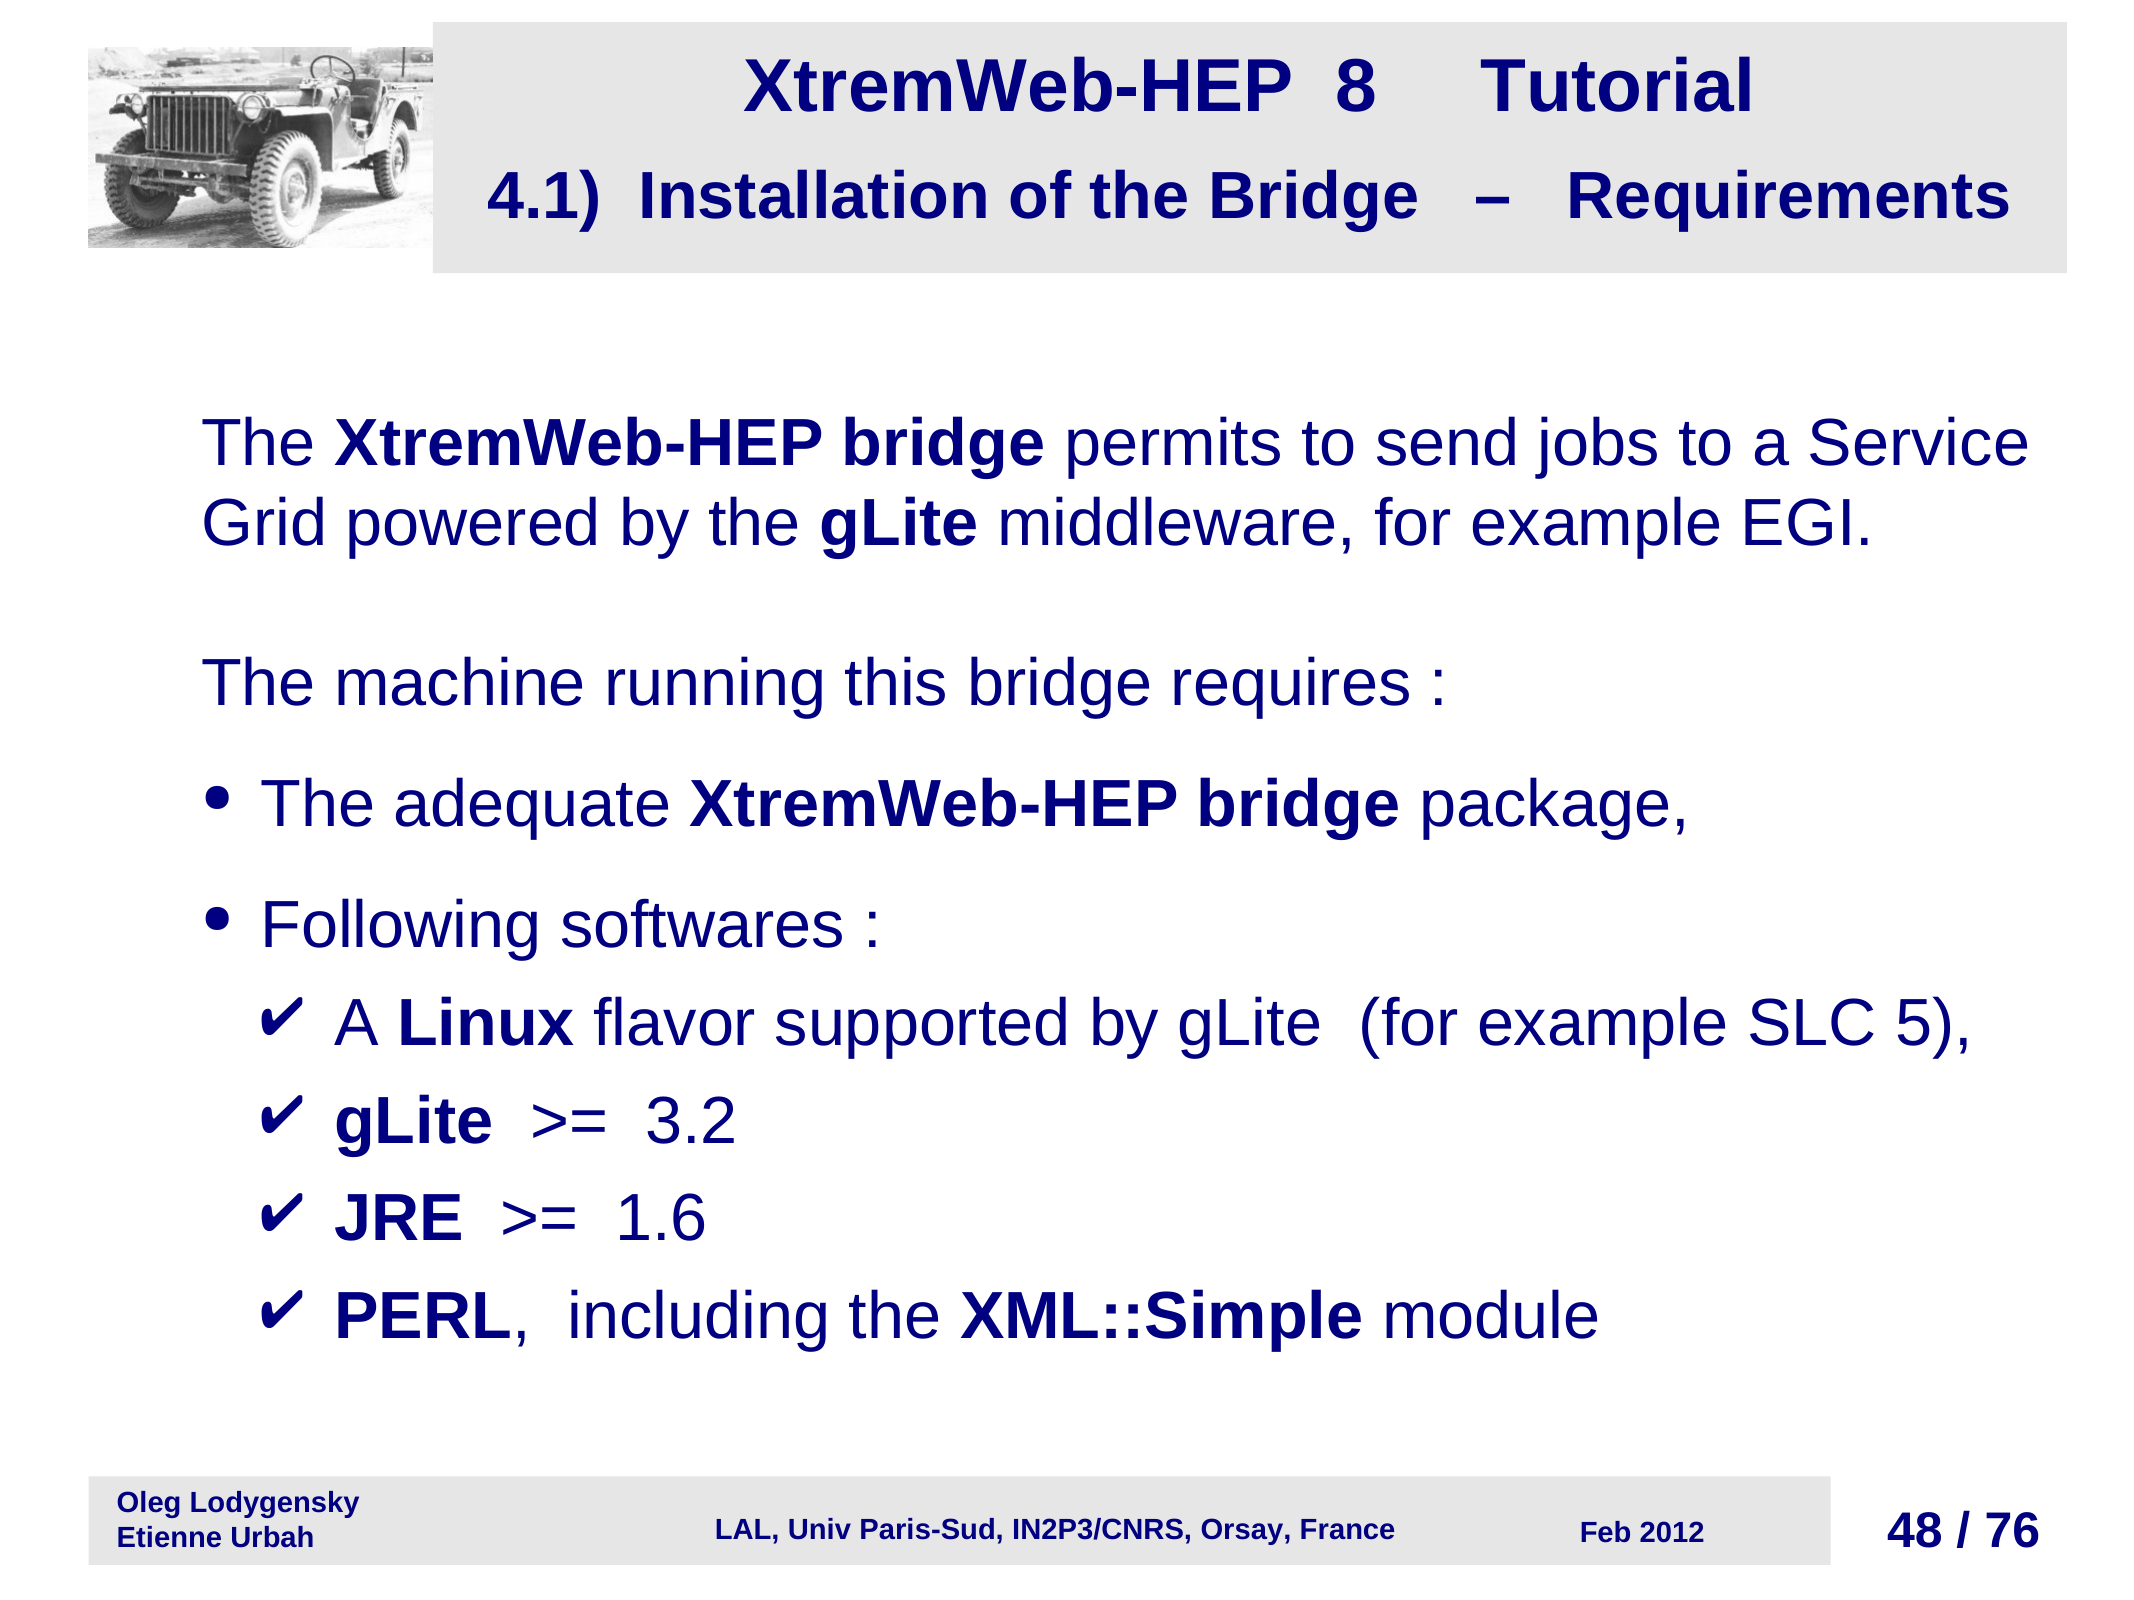

# 4.1) Installation of the Bridge – Requirements
The XtremWeb-HEP bridge permits to send jobs to a Service Grid powered by the gLite middleware, for example EGI.
The machine running this bridge requires :
The adequate XtremWeb-HEP bridge package,
Following softwares :
A Linux flavor supported by gLite (for example SLC 5),
gLite >= 3.2
JRE >= 1.6
PERL, including the XML::Simple module
48